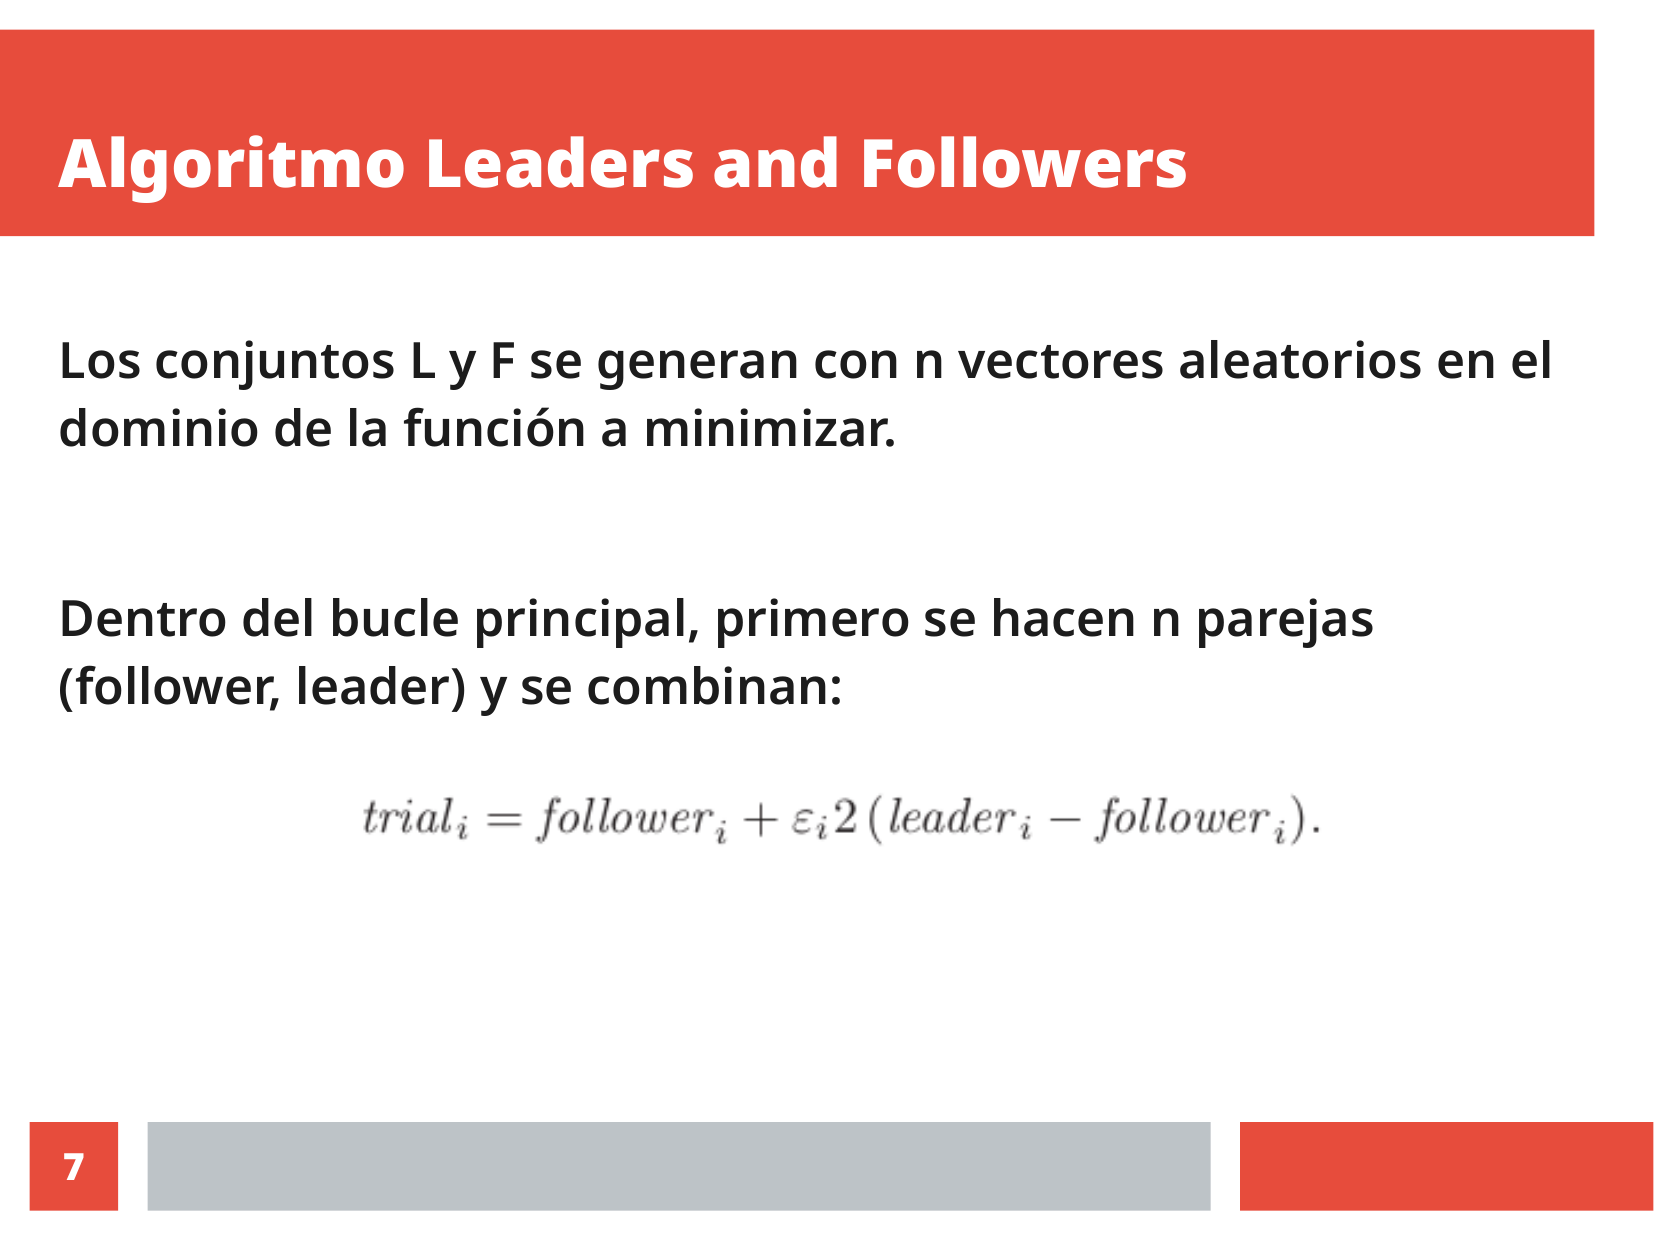

Algoritmo Leaders and Followers
# Los conjuntos L y F se generan con n vectores aleatorios en el dominio de la función a minimizar.
Dentro del bucle principal, primero se hacen n parejas (follower, leader) y se combinan:
7